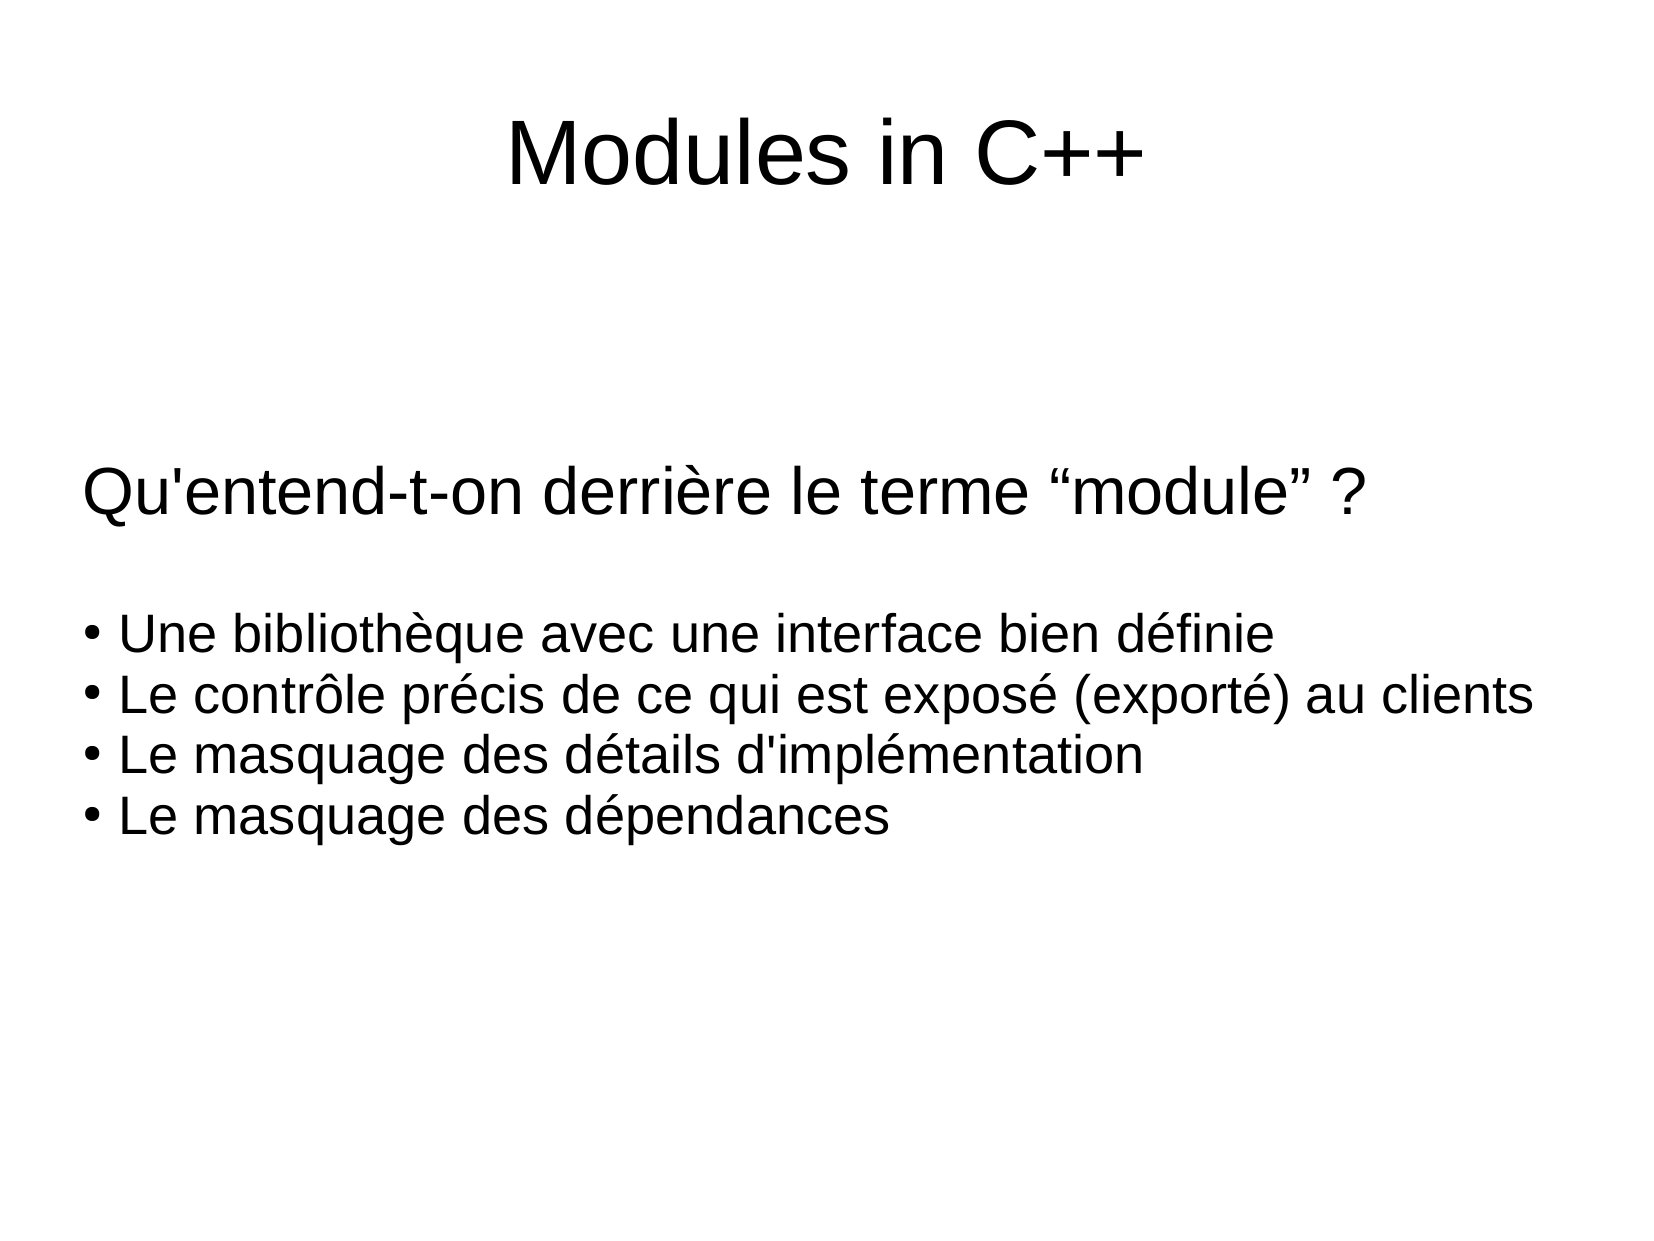

# Modules in C++
Qu'entend-t-on derrière le terme “module” ?
Une bibliothèque avec une interface bien définie
Le contrôle précis de ce qui est exposé (exporté) au clients
Le masquage des détails d'implémentation
Le masquage des dépendances